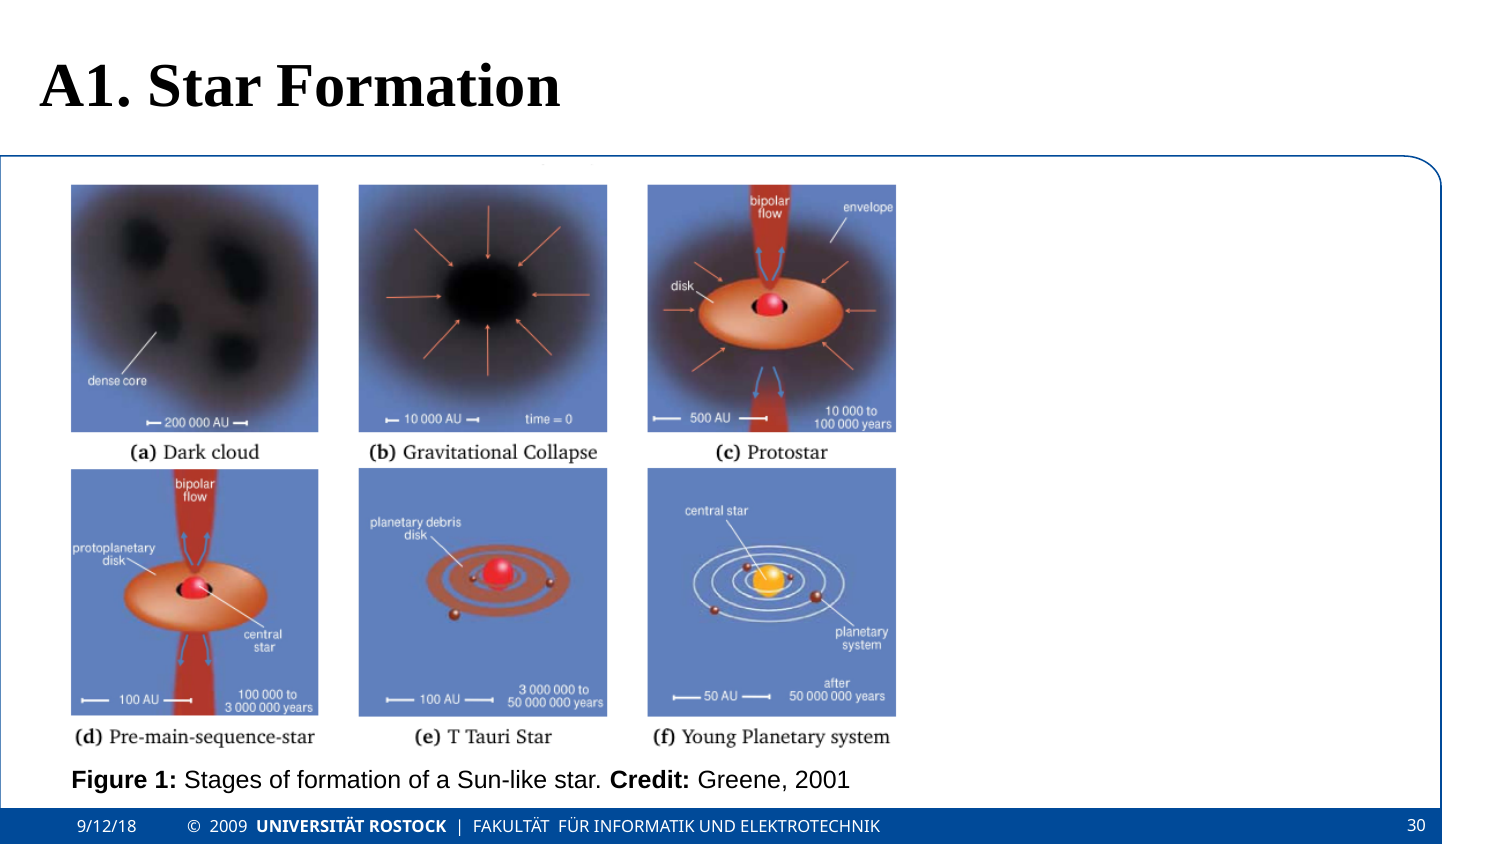

A1. Star Formation
Figure 1: Stages of formation of a Sun-like star. Credit: Greene, 2001
© 2009 UNIVERSITÄT ROSTOCK | FAKULTÄT FÜR INFORMATIK UND ELEKTROTECHNIK
9/12/18